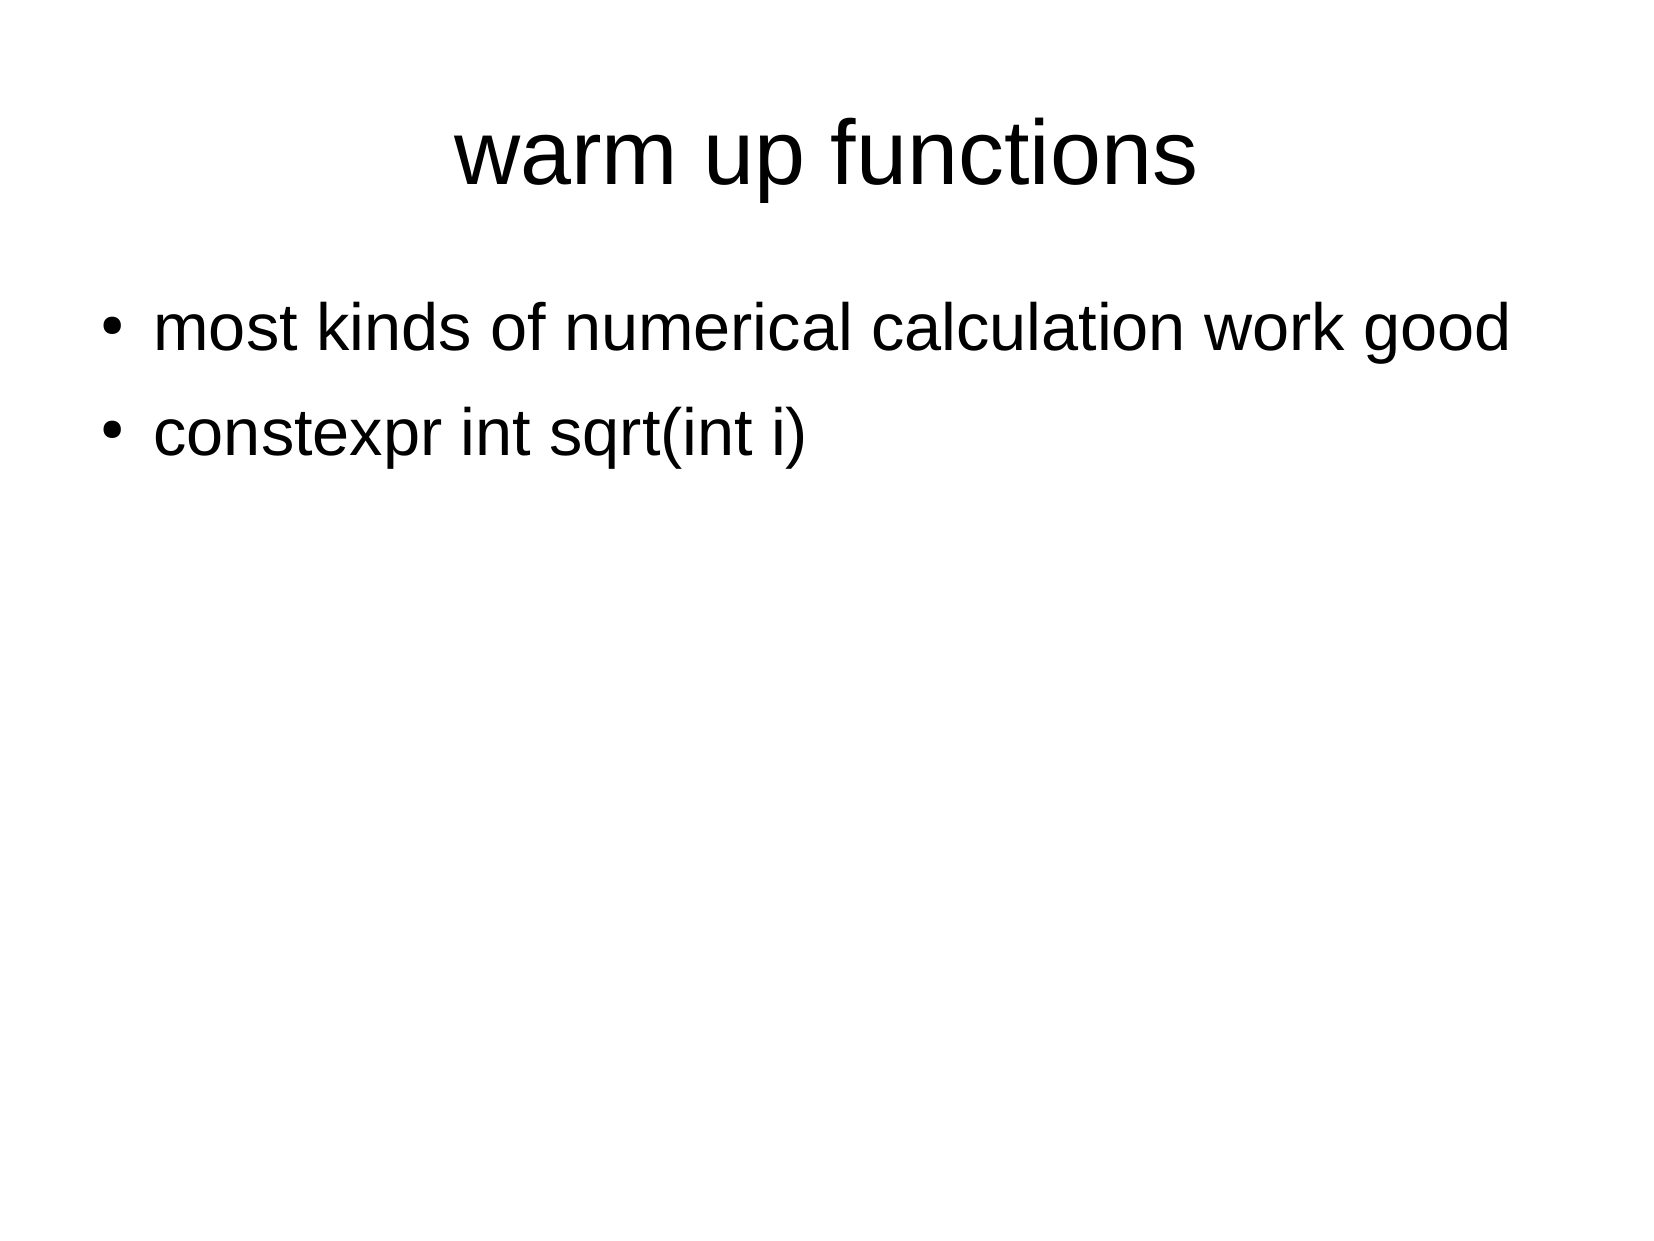

# warm up functions
most kinds of numerical calculation work good
constexpr int sqrt(int i)